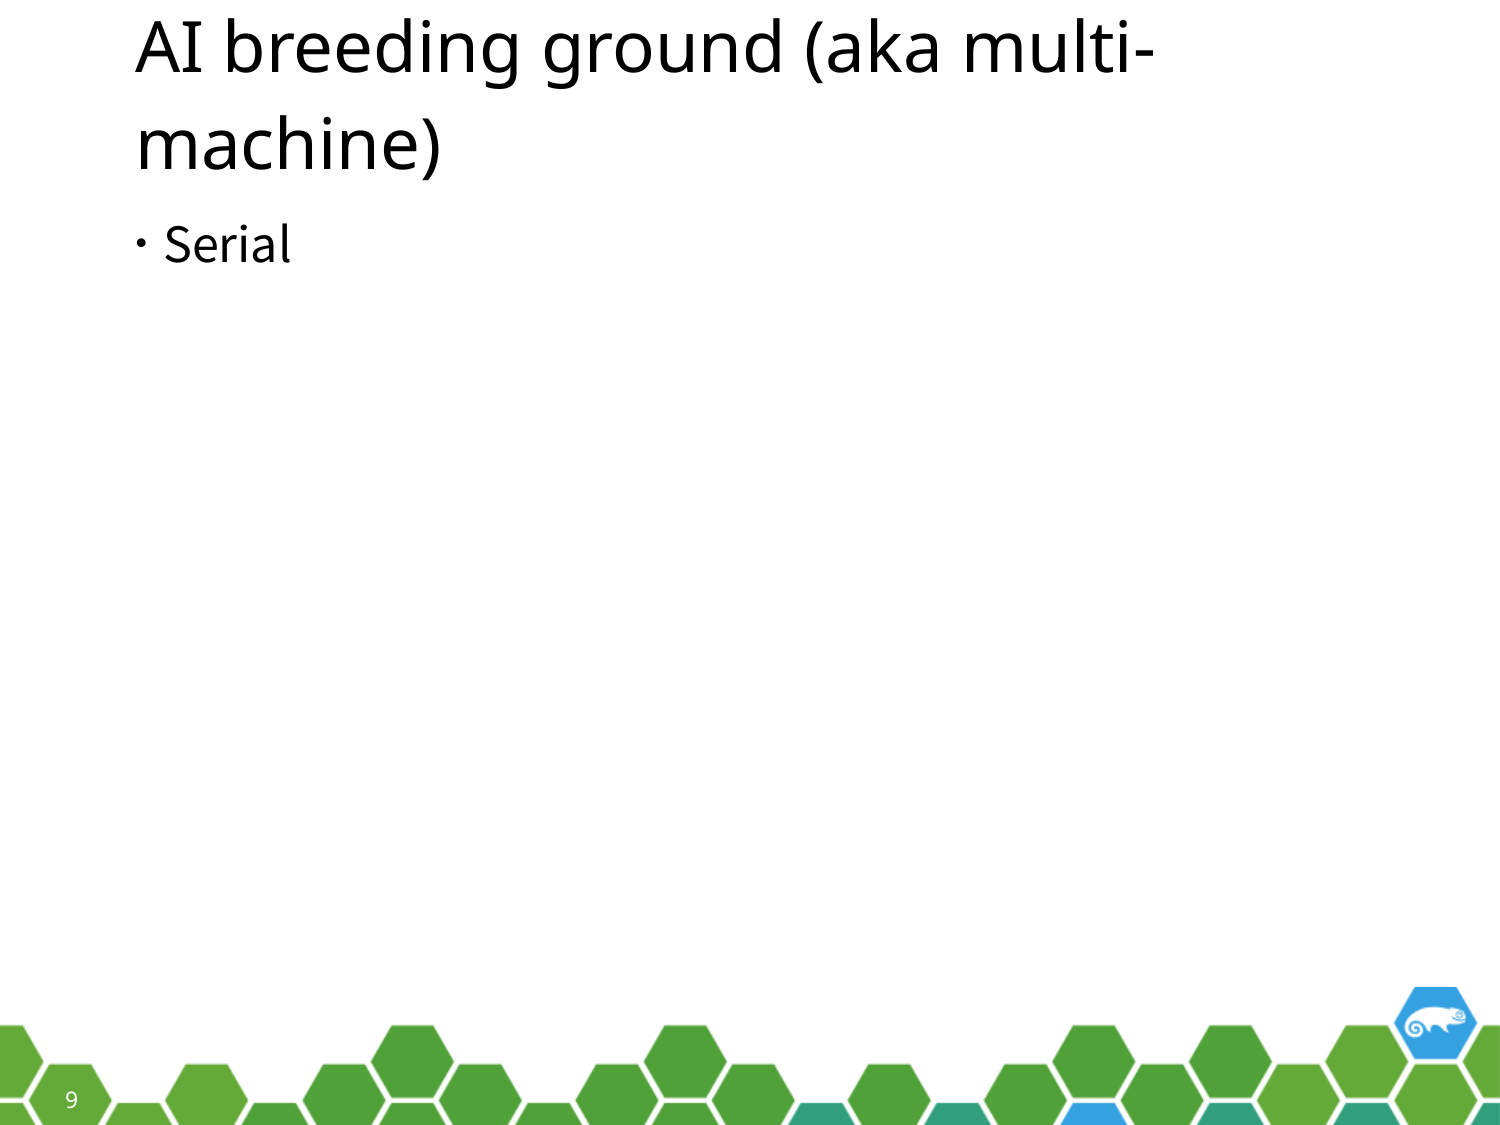

# AI breeding ground (aka multi-machine)
Serial